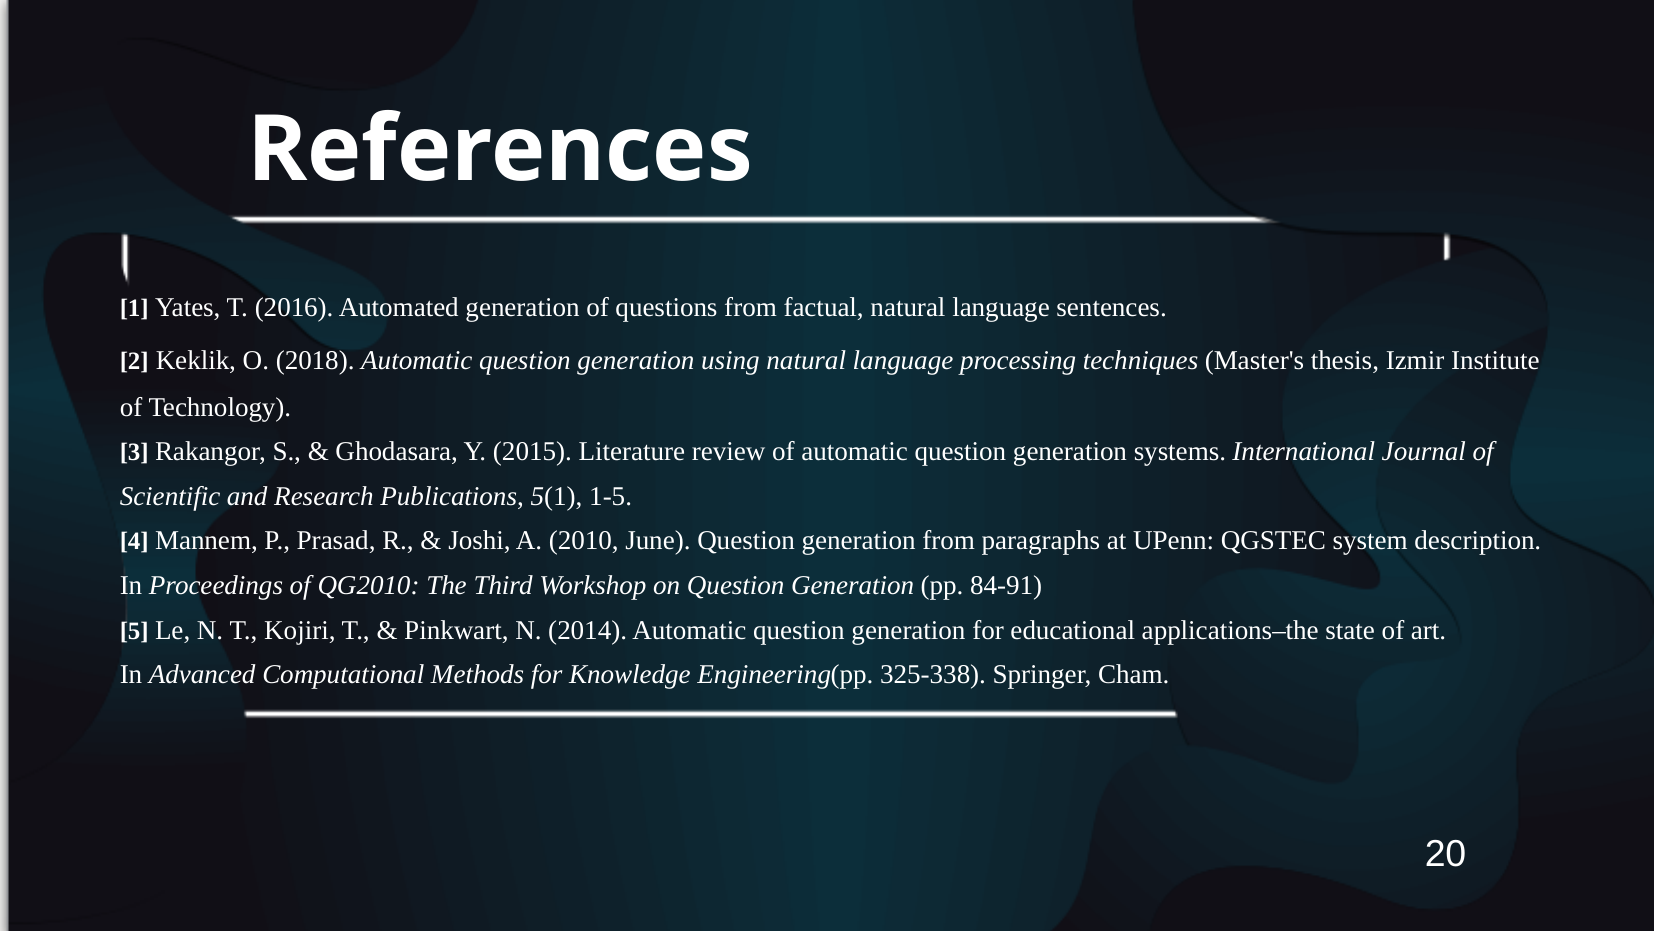

References
[1] Yates, T. (2016). Automated generation of questions from factual, natural language sentences.
[2] Keklik, O. (2018). Automatic question generation using natural language processing techniques (Master's thesis, Izmir Institute of Technology).
[3] Rakangor, S., & Ghodasara, Y. (2015). Literature review of automatic question generation systems. International Journal of Scientific and Research Publications, 5(1), 1-5.
[4] Mannem, P., Prasad, R., & Joshi, A. (2010, June). Question generation from paragraphs at UPenn: QGSTEC system description. In Proceedings of QG2010: The Third Workshop on Question Generation (pp. 84-91)
[5] Le, N. T., Kojiri, T., & Pinkwart, N. (2014). Automatic question generation for educational applications–the state of art. In Advanced Computational Methods for Knowledge Engineering(pp. 325-338). Springer, Cham.
20
21